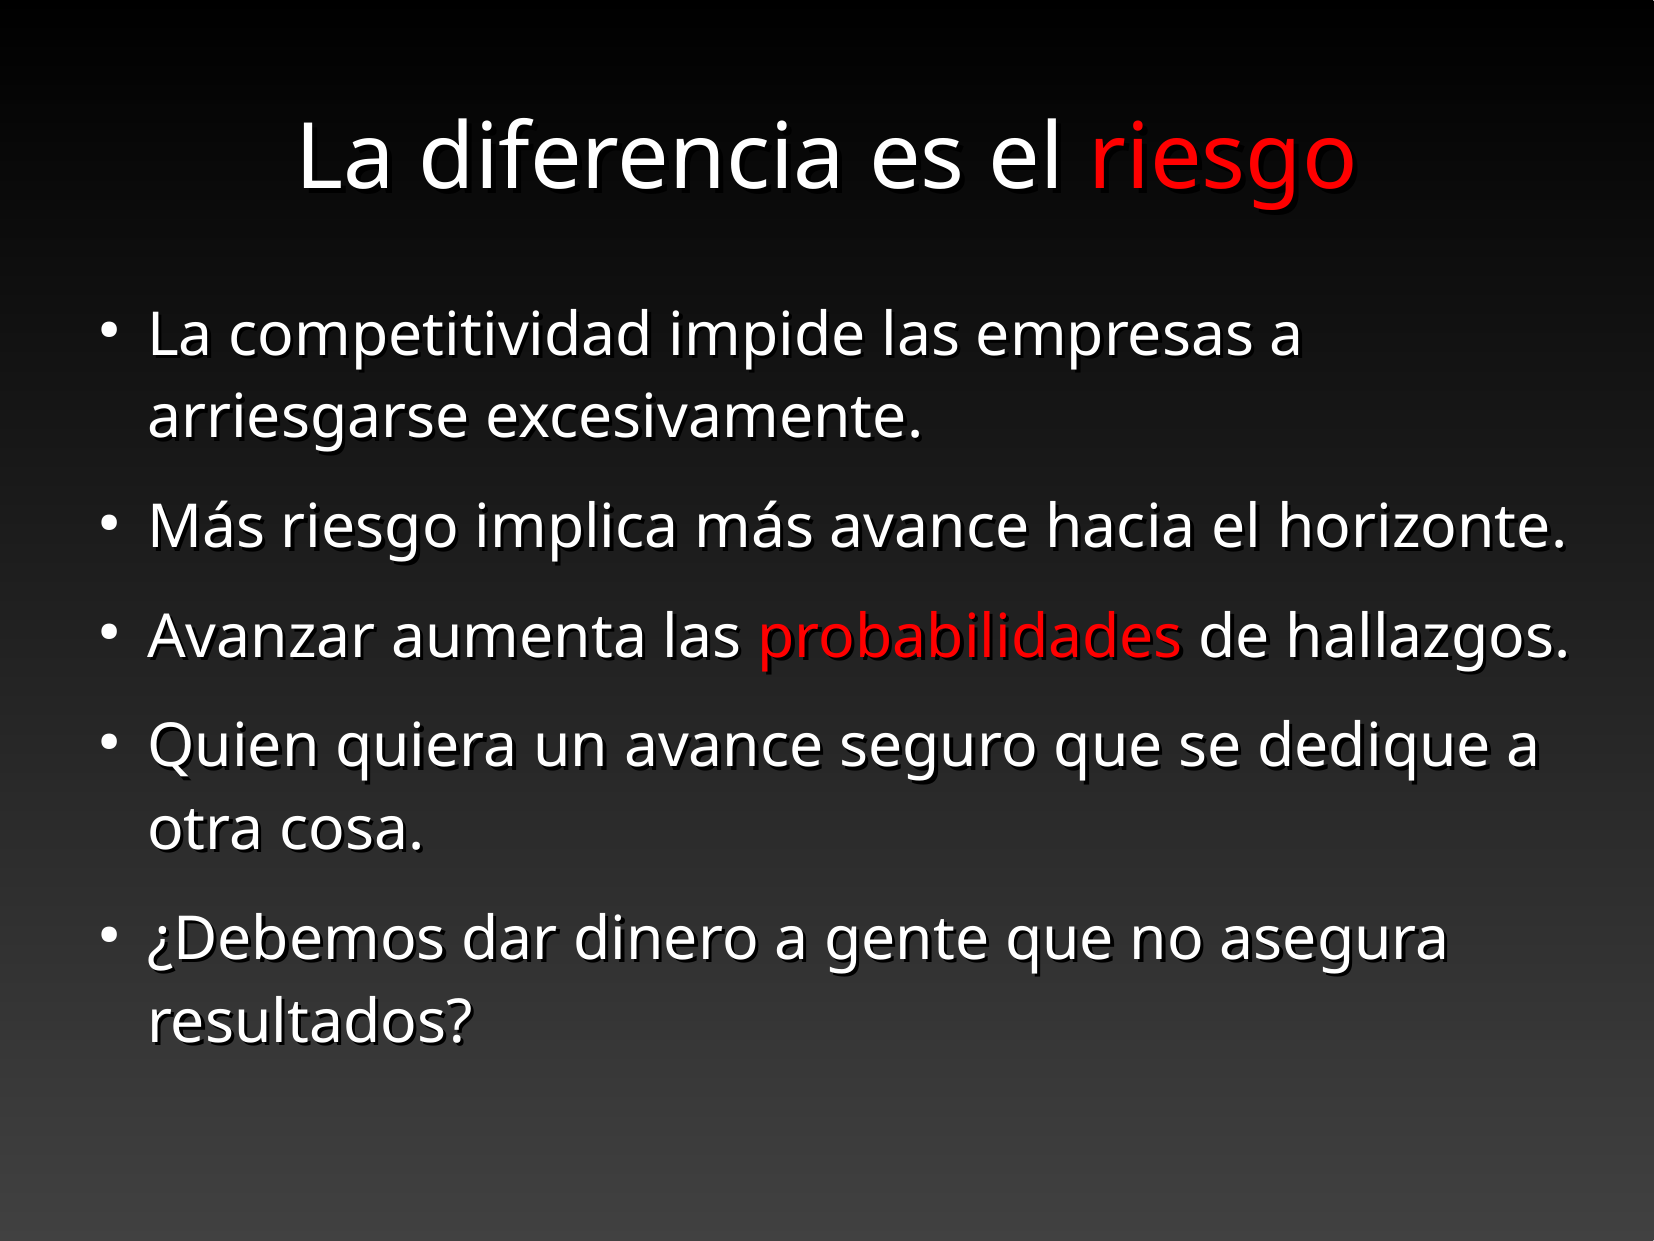

# La diferencia es el riesgo
La competitividad impide las empresas a arriesgarse excesivamente.
Más riesgo implica más avance hacia el horizonte.
Avanzar aumenta las probabilidades de hallazgos.
Quien quiera un avance seguro que se dedique a otra cosa.
¿Debemos dar dinero a gente que no asegura resultados?